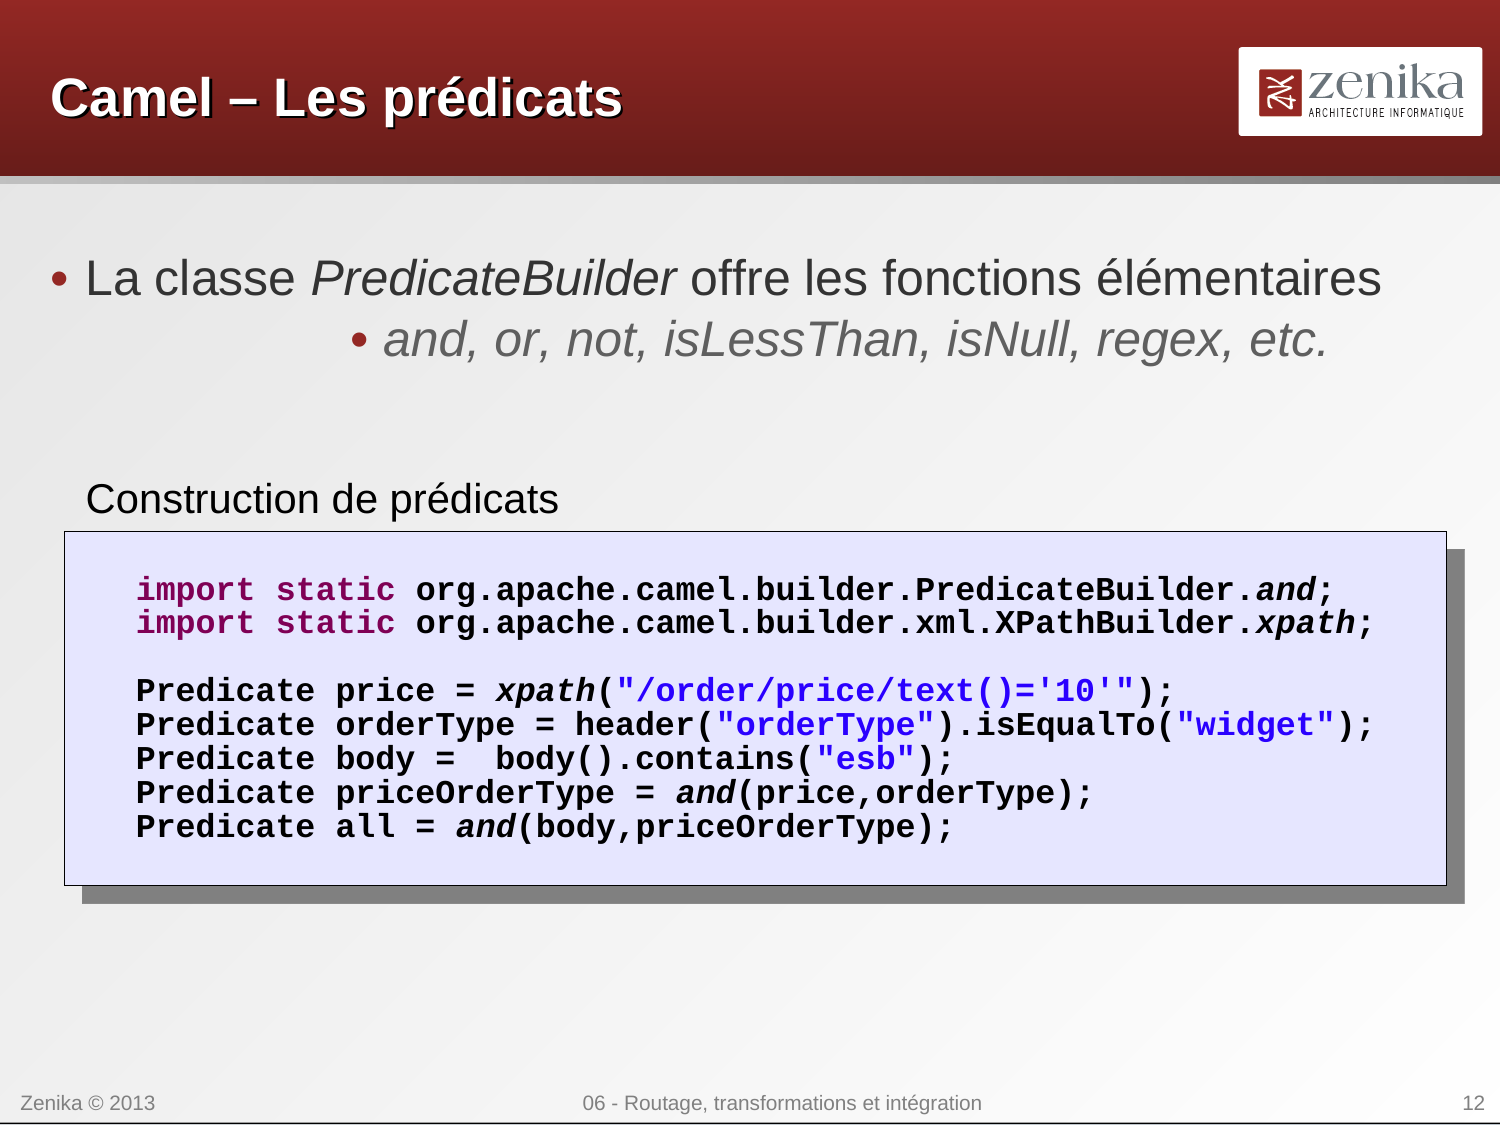

# Camel – Les prédicats
La classe PredicateBuilder offre les fonctions élémentaires
 and, or, not, isLessThan, isNull, regex, etc.
Construction de prédicats
import static org.apache.camel.builder.PredicateBuilder.and;
import static org.apache.camel.builder.xml.XPathBuilder.xpath;
Predicate price = xpath("/order/price/text()='10'");
Predicate orderType = header("orderType").isEqualTo("widget");
Predicate body = body().contains("esb");
Predicate priceOrderType = and(price,orderType);
Predicate all = and(body,priceOrderType);